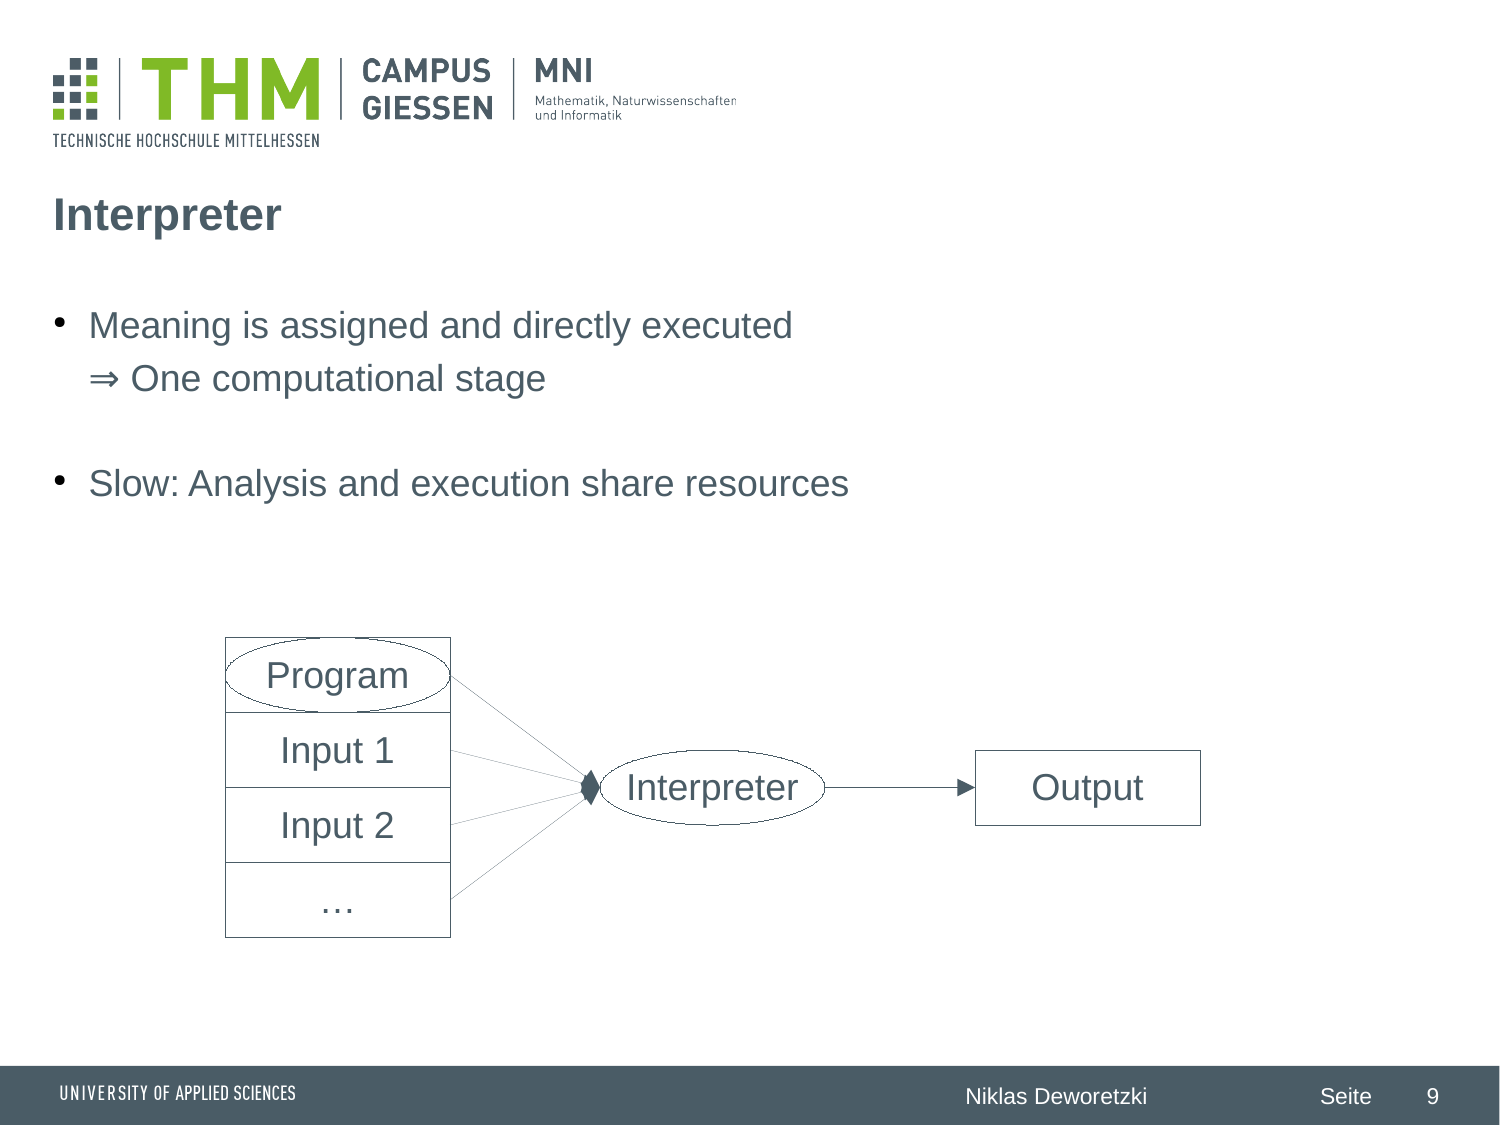

# Interpreter
Meaning is assigned and directly executed
⇒ One computational stage
Slow: Analysis and execution share resources
Program
Input 1
Interpreter
Output
Input 2
…